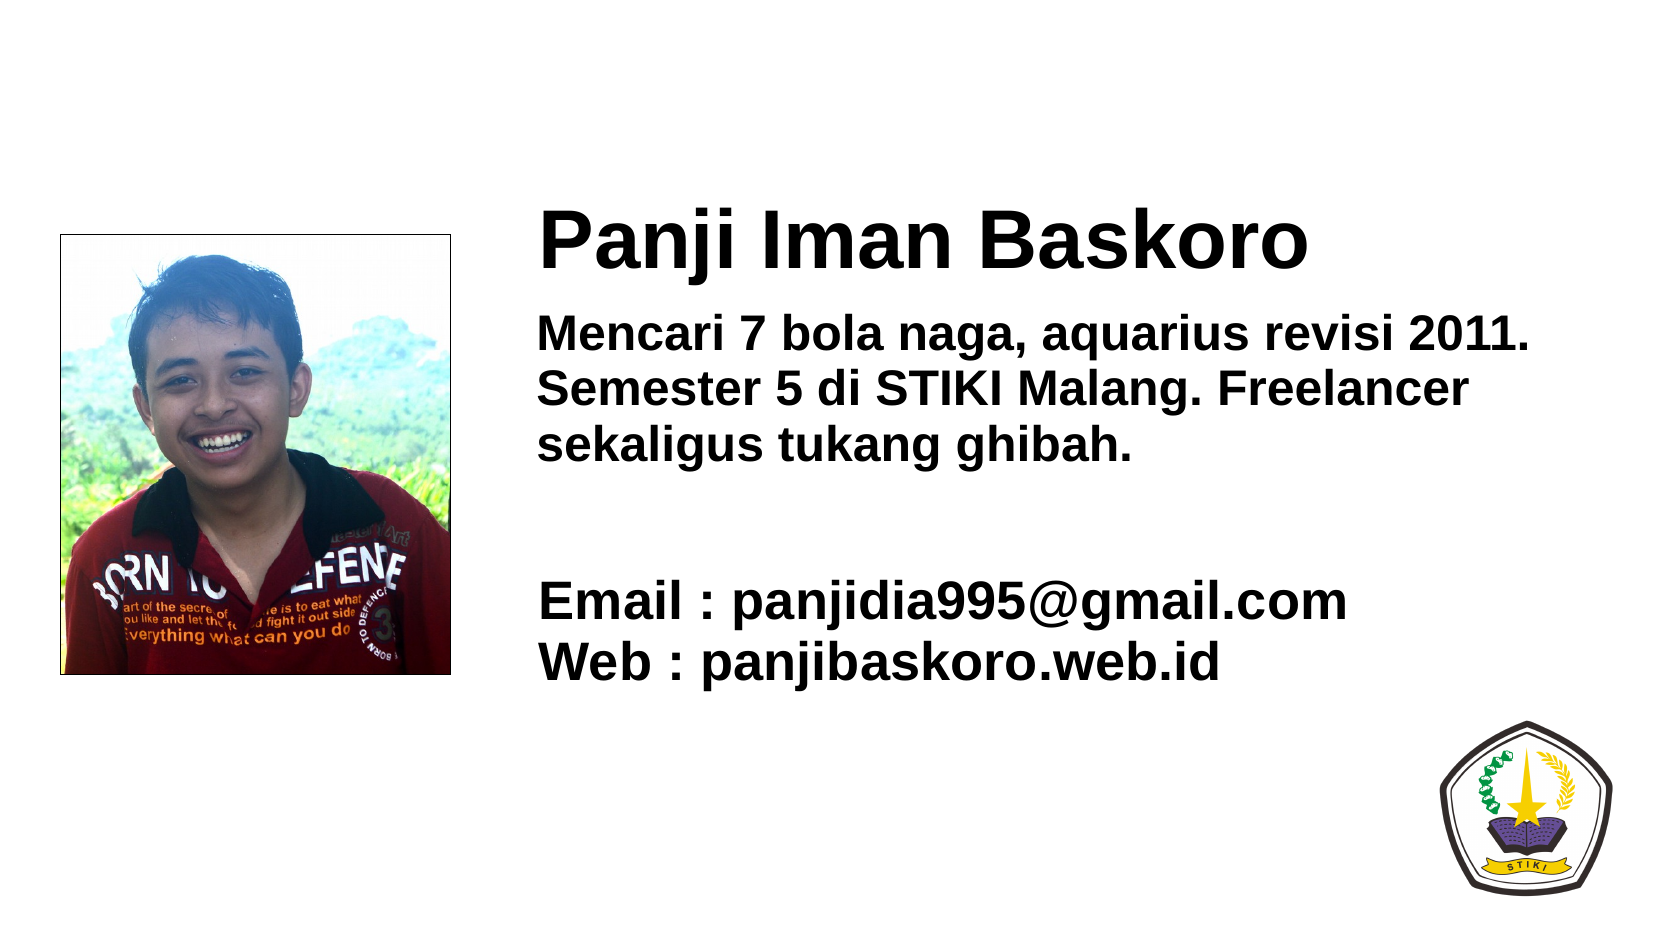

Panji Iman Baskoro
Mencari 7 bola naga, aquarius revisi 2011.
Semester 5 di STIKI Malang. Freelancer
sekaligus tukang ghibah.
Email : panjidia995@gmail.com
Web : panjibaskoro.web.id